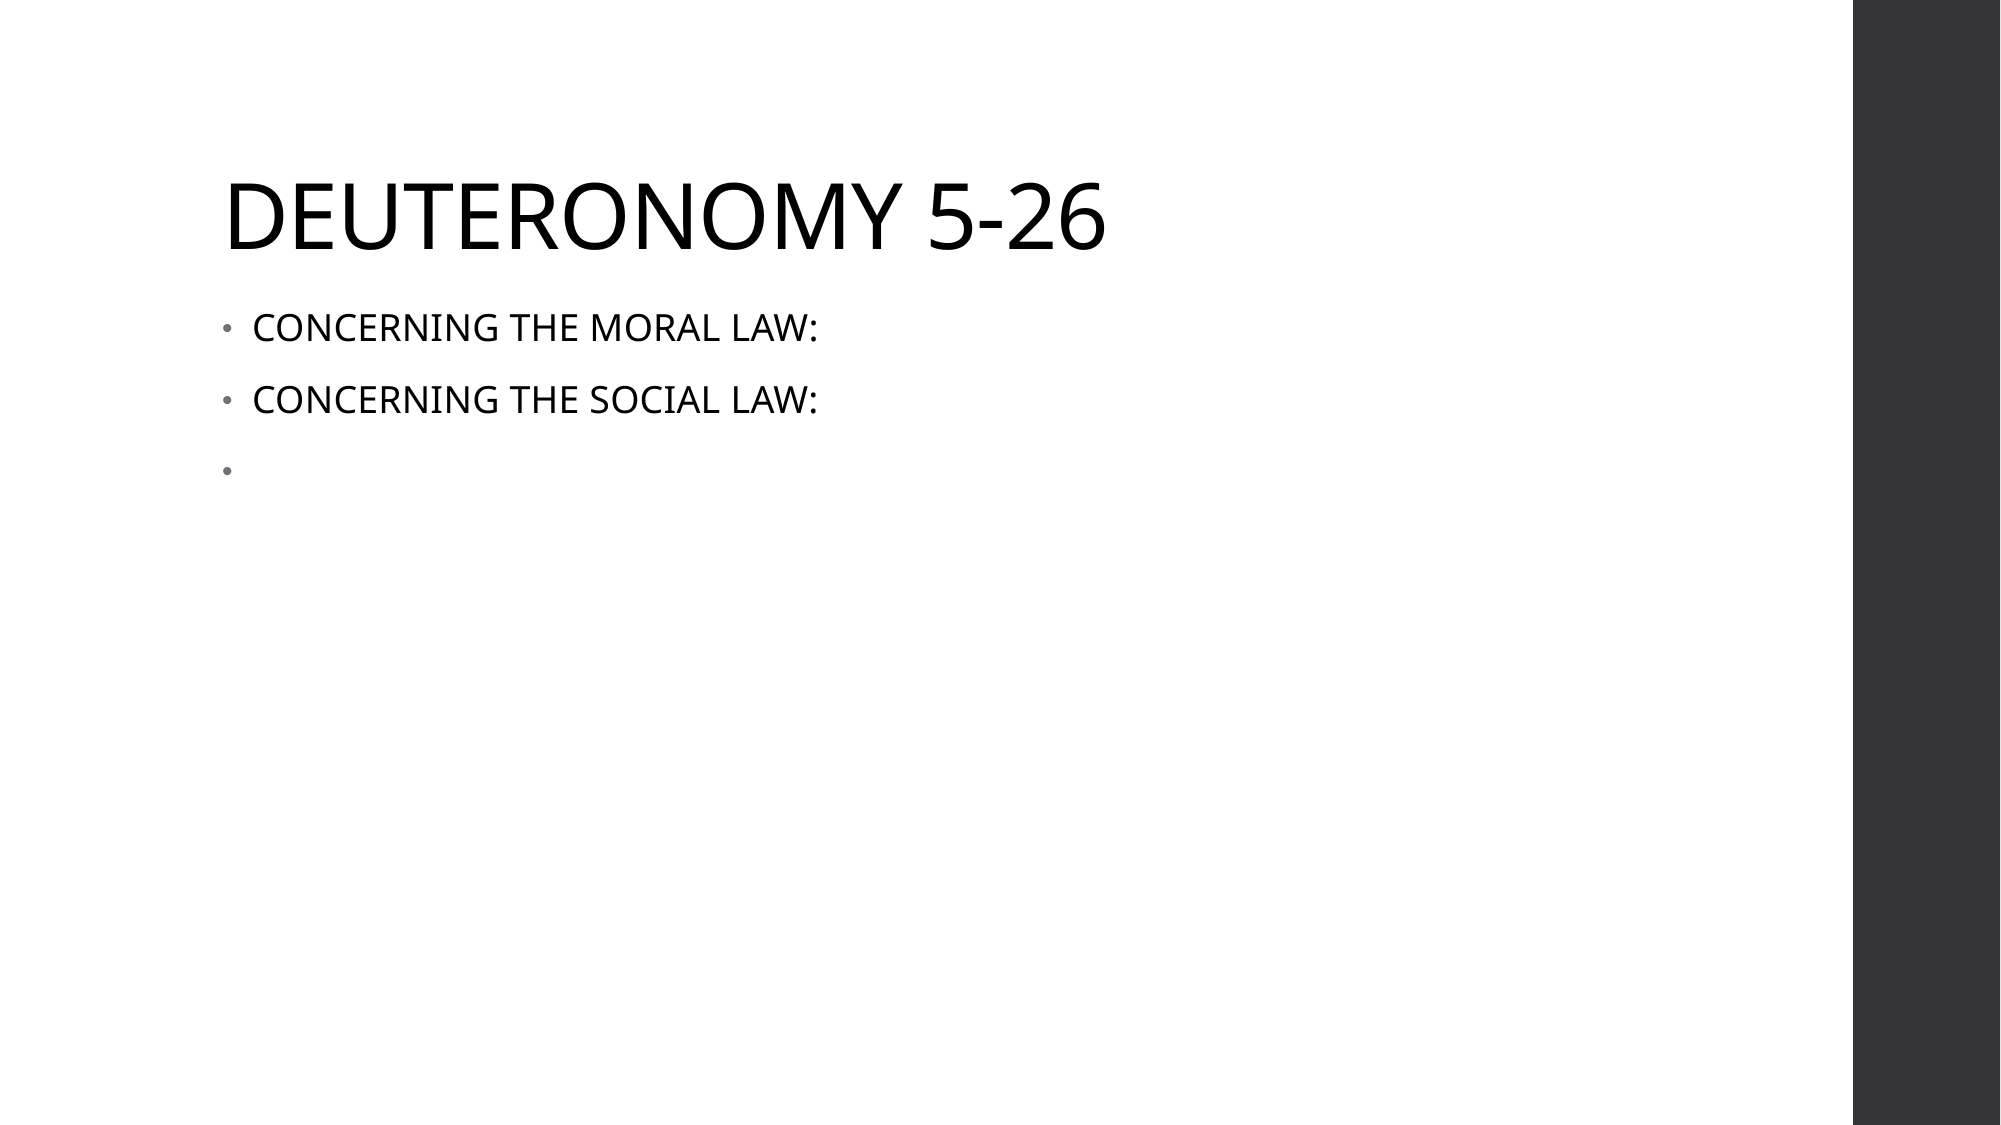

# DEUTERONOMY 5-26
CONCERNING THE MORAL LAW:
CONCERNING THE SOCIAL LAW: